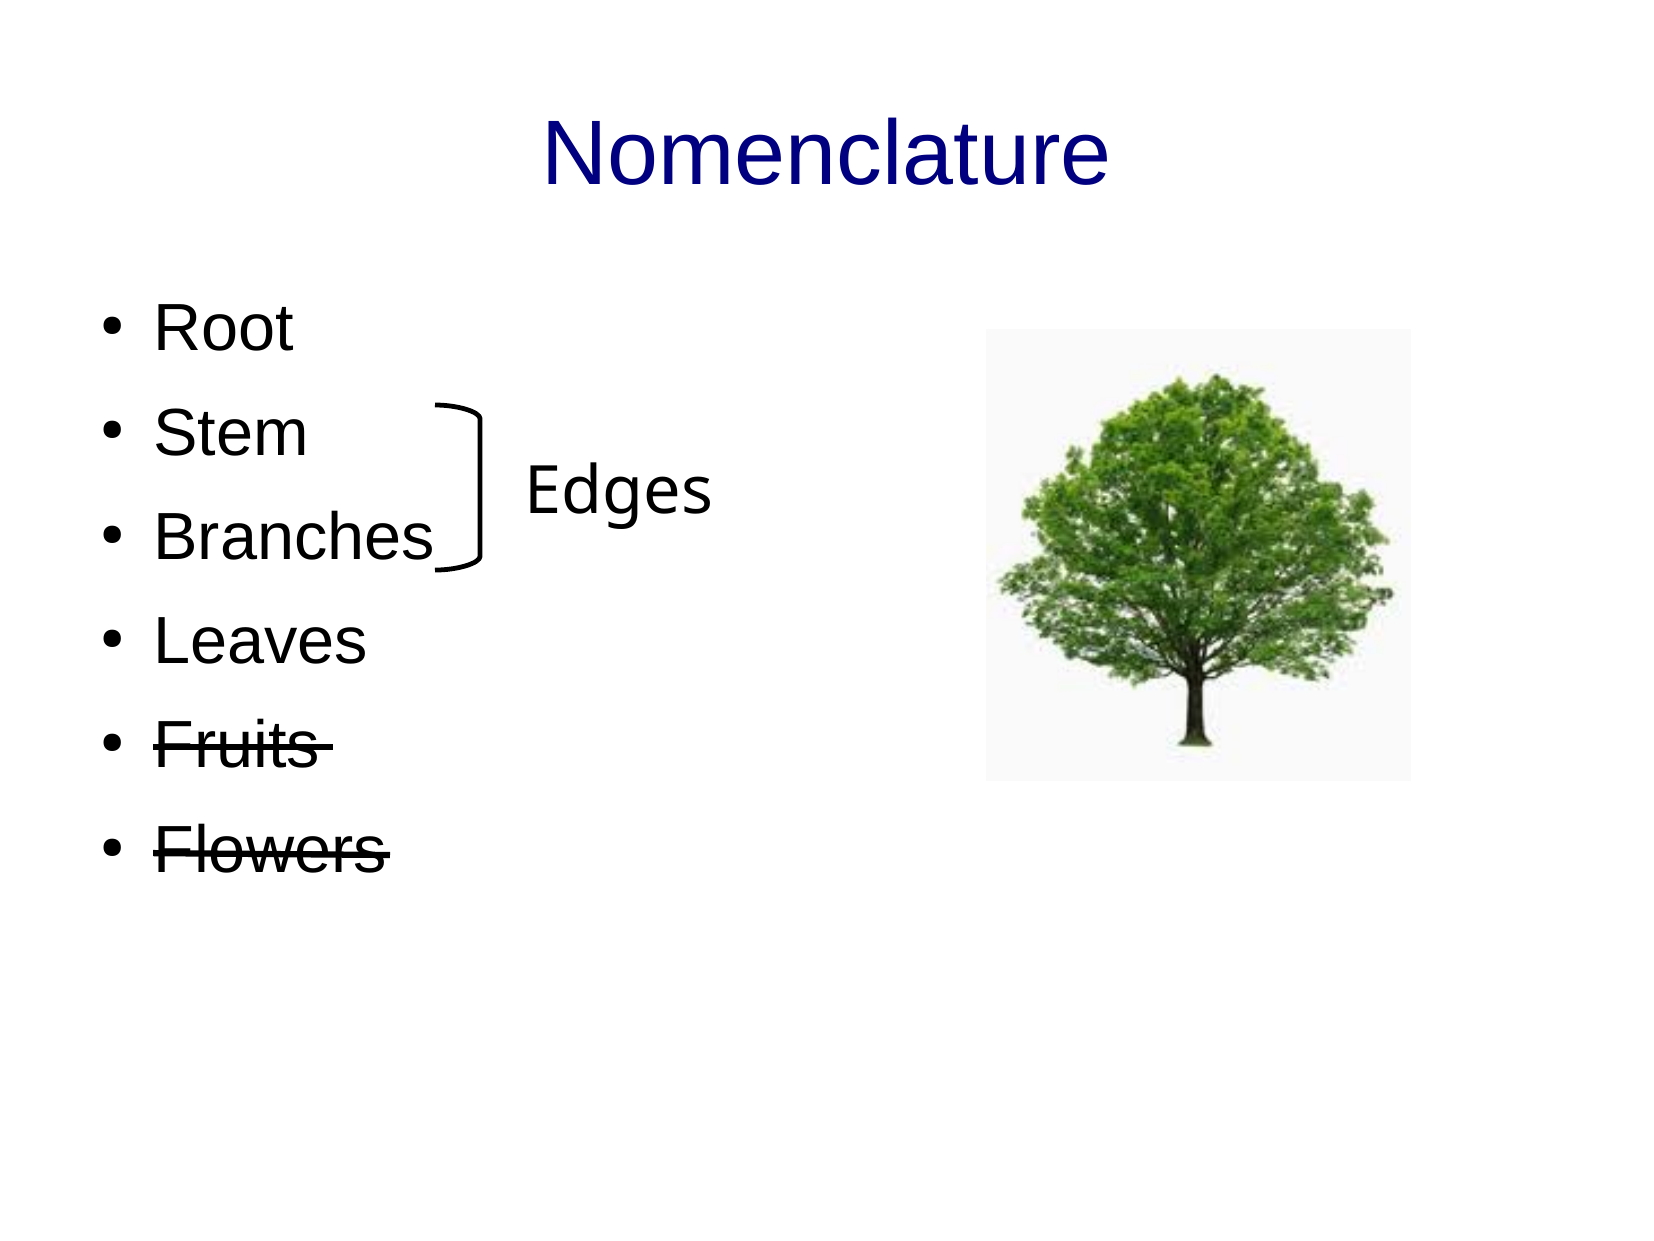

# Nomenclature
Root
Stem
Branches
Leaves
Fruits
Flowers
Edges